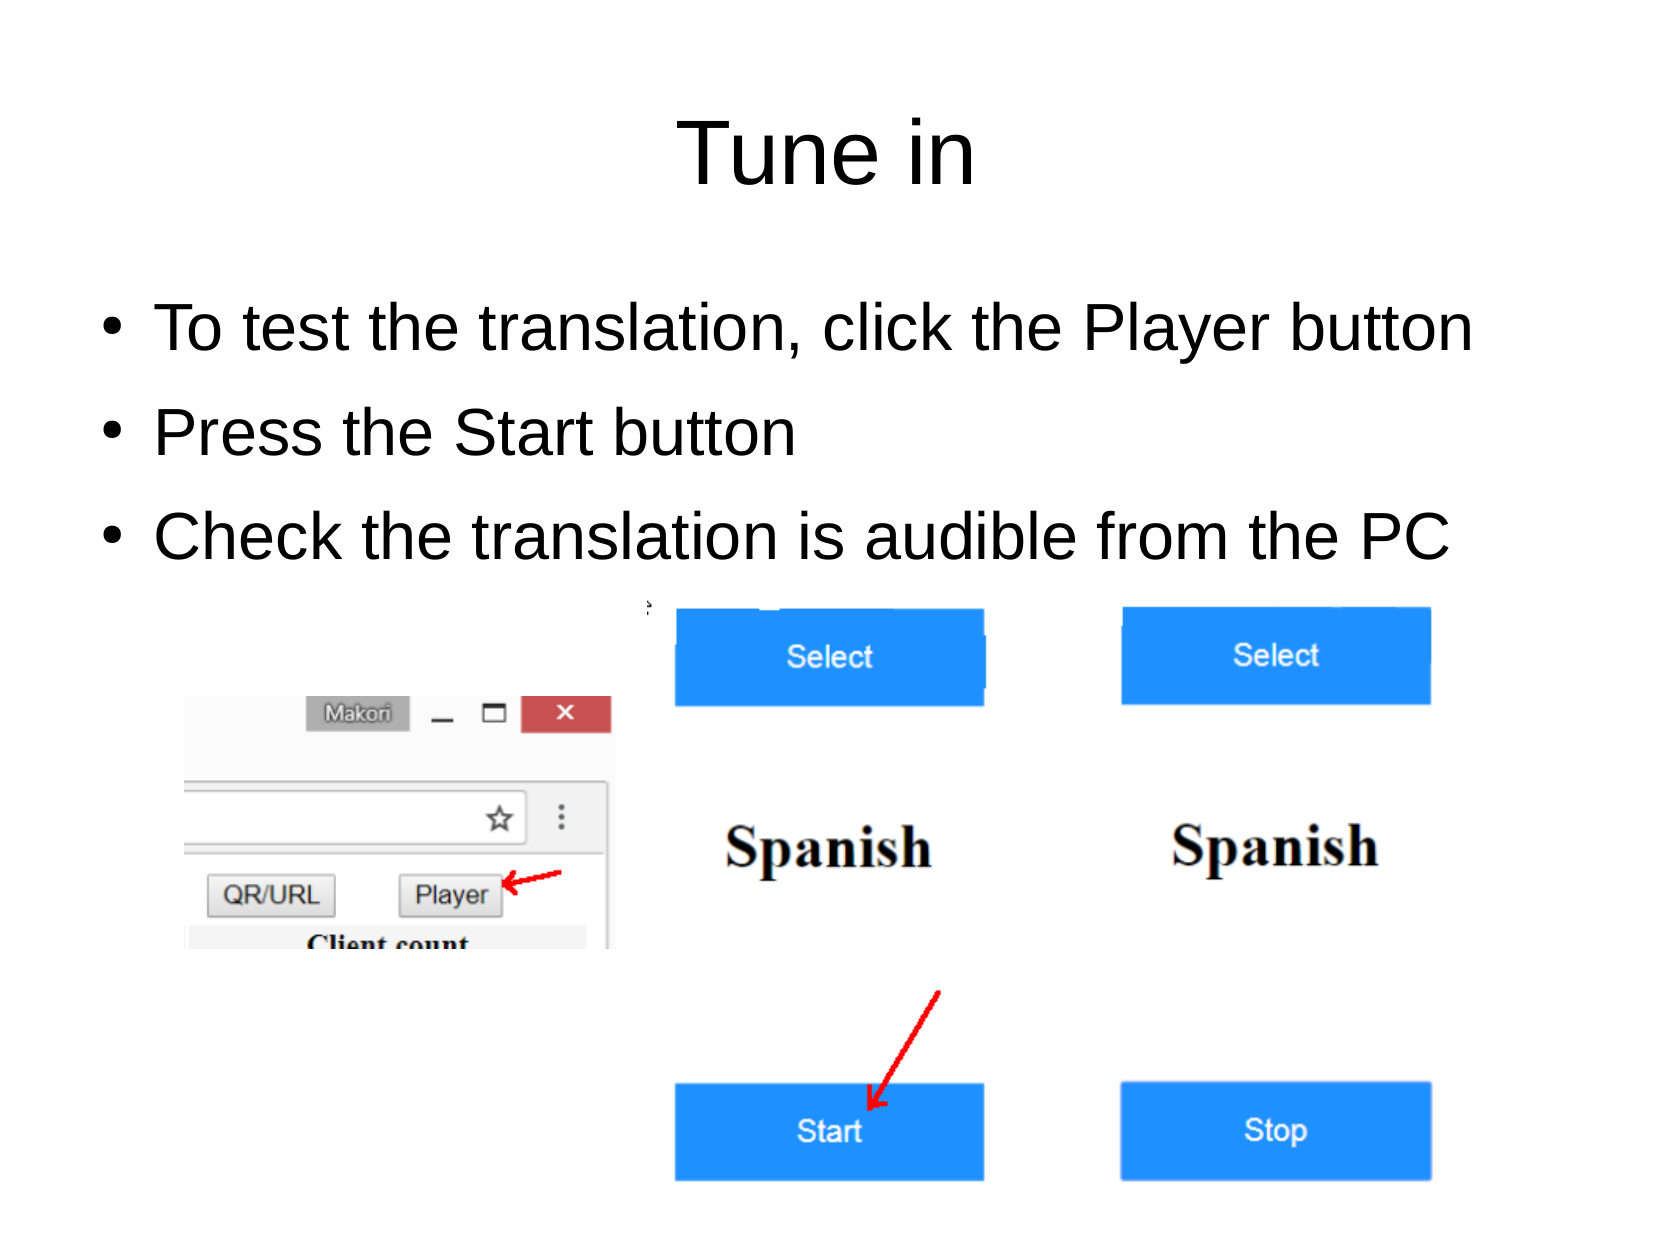

# Tune in
To test the translation, click the Player button
Press the Start button
Check the translation is audible from the PC